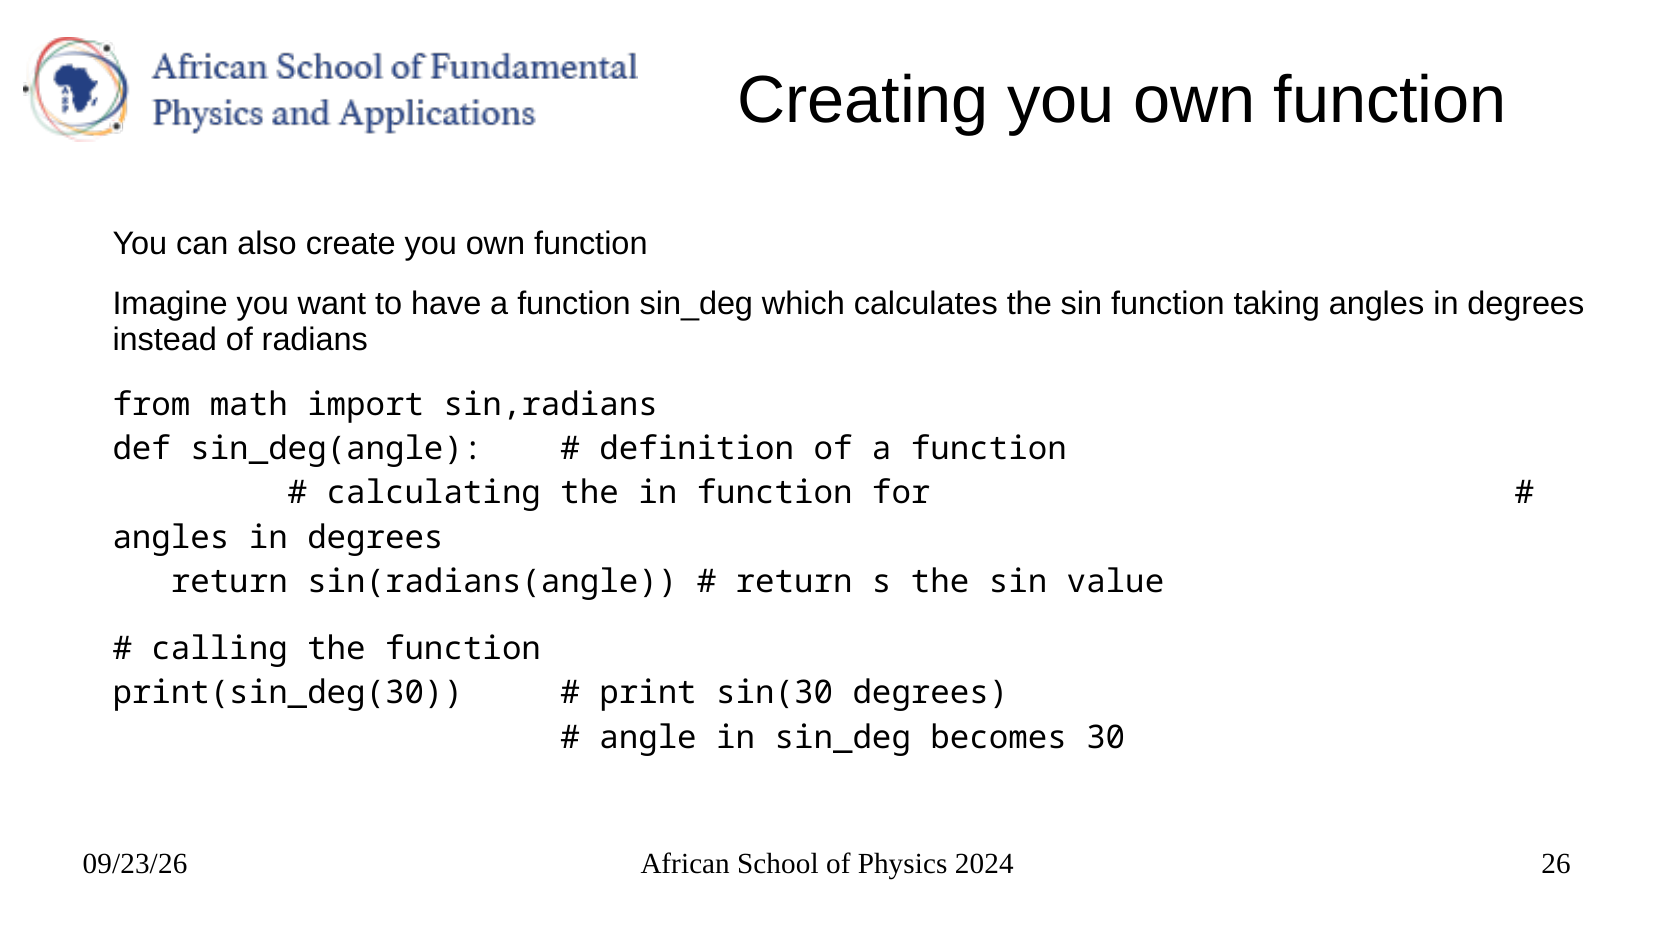

# Creating you own function
You can also create you own function
Imagine you want to have a function sin_deg which calculates the sin function taking angles in degrees instead of radians
from math import sin,radians
def sin_deg(angle): # definition of a function # calculating the in function for # angles in degrees
 return sin(radians(angle)) # return s the sin value
# calling the function print(sin_deg(30)) # print sin(30 degrees) # angle in sin_deg becomes 30
African School of Physics 2024
26